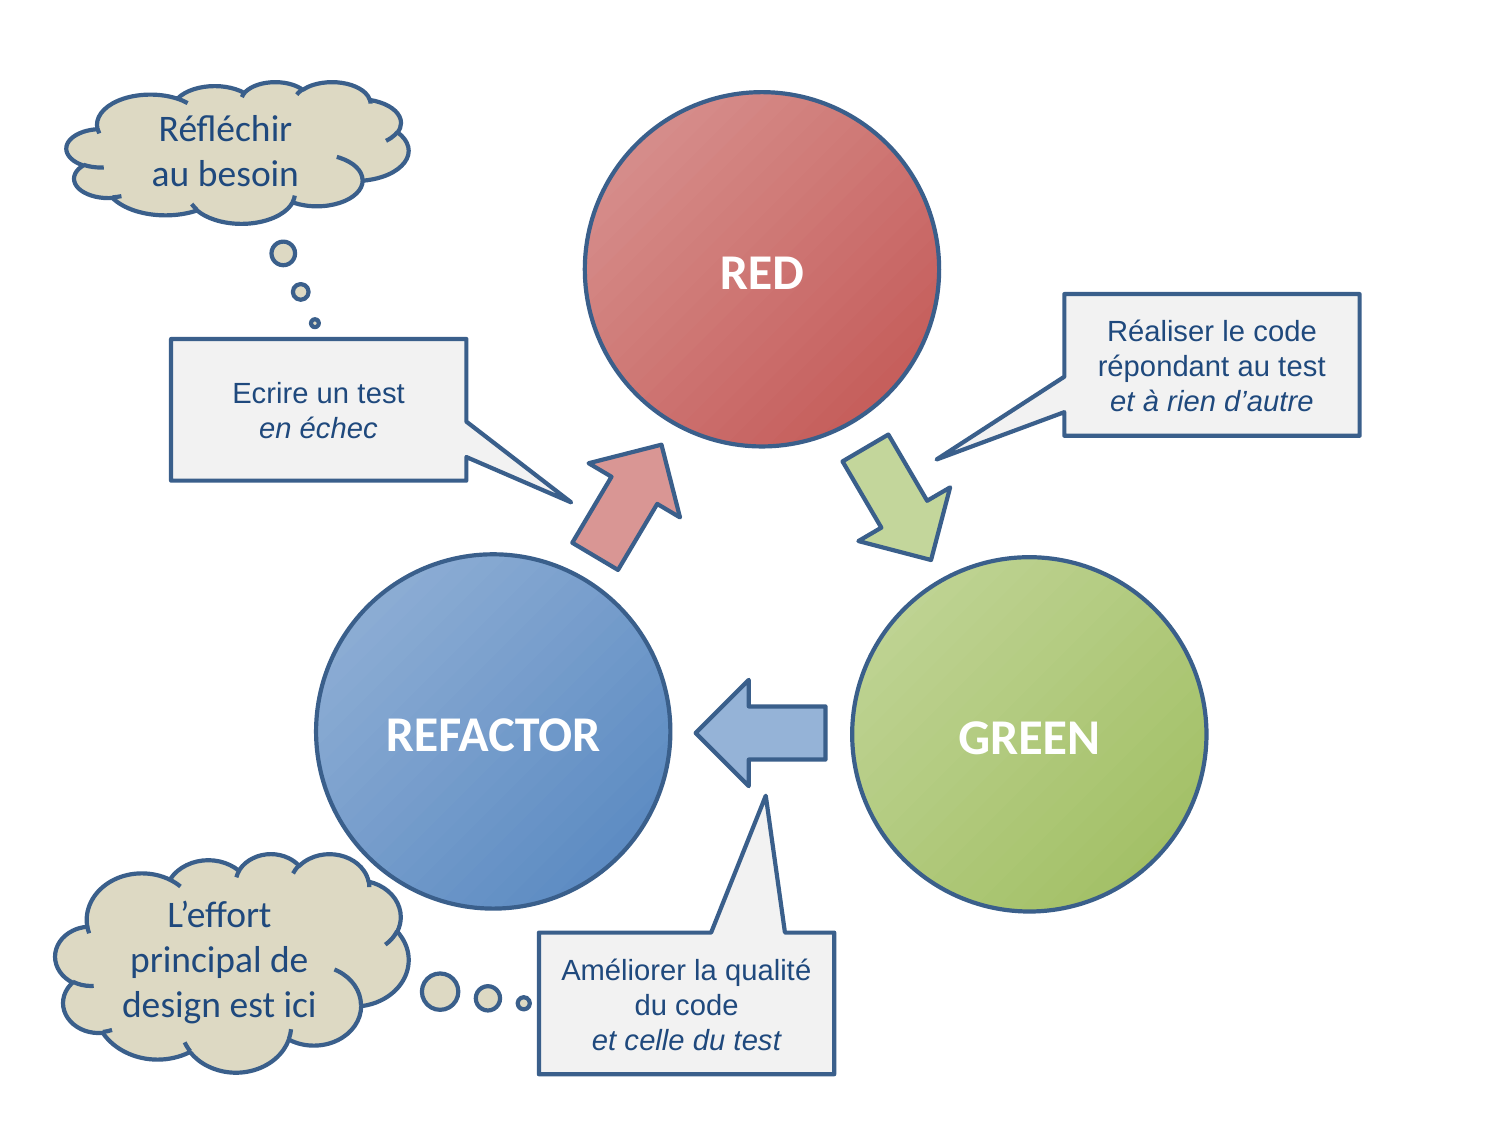

Réfléchir
au besoin
RED
Réaliser le code répondant au test
et à rien d’autre
Ecrire un test
en échec
REFACTOR
GREEN
L’effort principal de design est ici
Améliorer la qualité du code
et celle du test